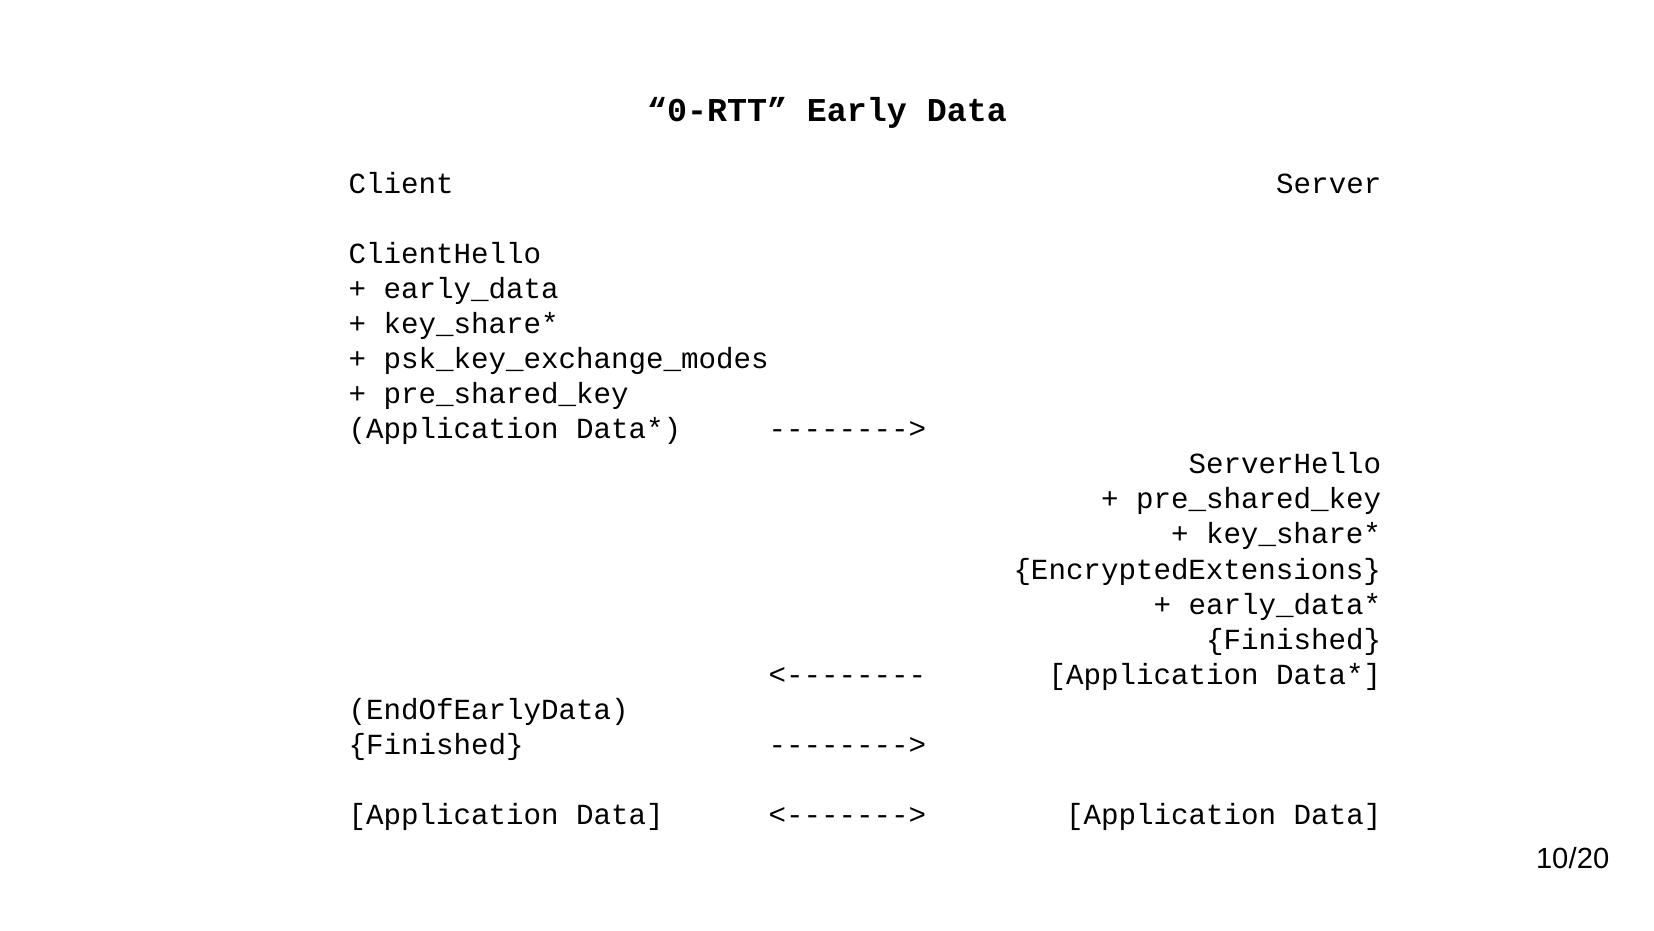

# “0-RTT” Early Data
 Client Server
 ClientHello
 + early_data
 + key_share*
 + psk_key_exchange_modes
 + pre_shared_key
 (Application Data*) -------->
 ServerHello
 + pre_shared_key
 + key_share*
 {EncryptedExtensions}
 + early_data*
 {Finished}
 <-------- [Application Data*]
 (EndOfEarlyData)
 {Finished} -------->
 [Application Data] <-------> [Application Data]